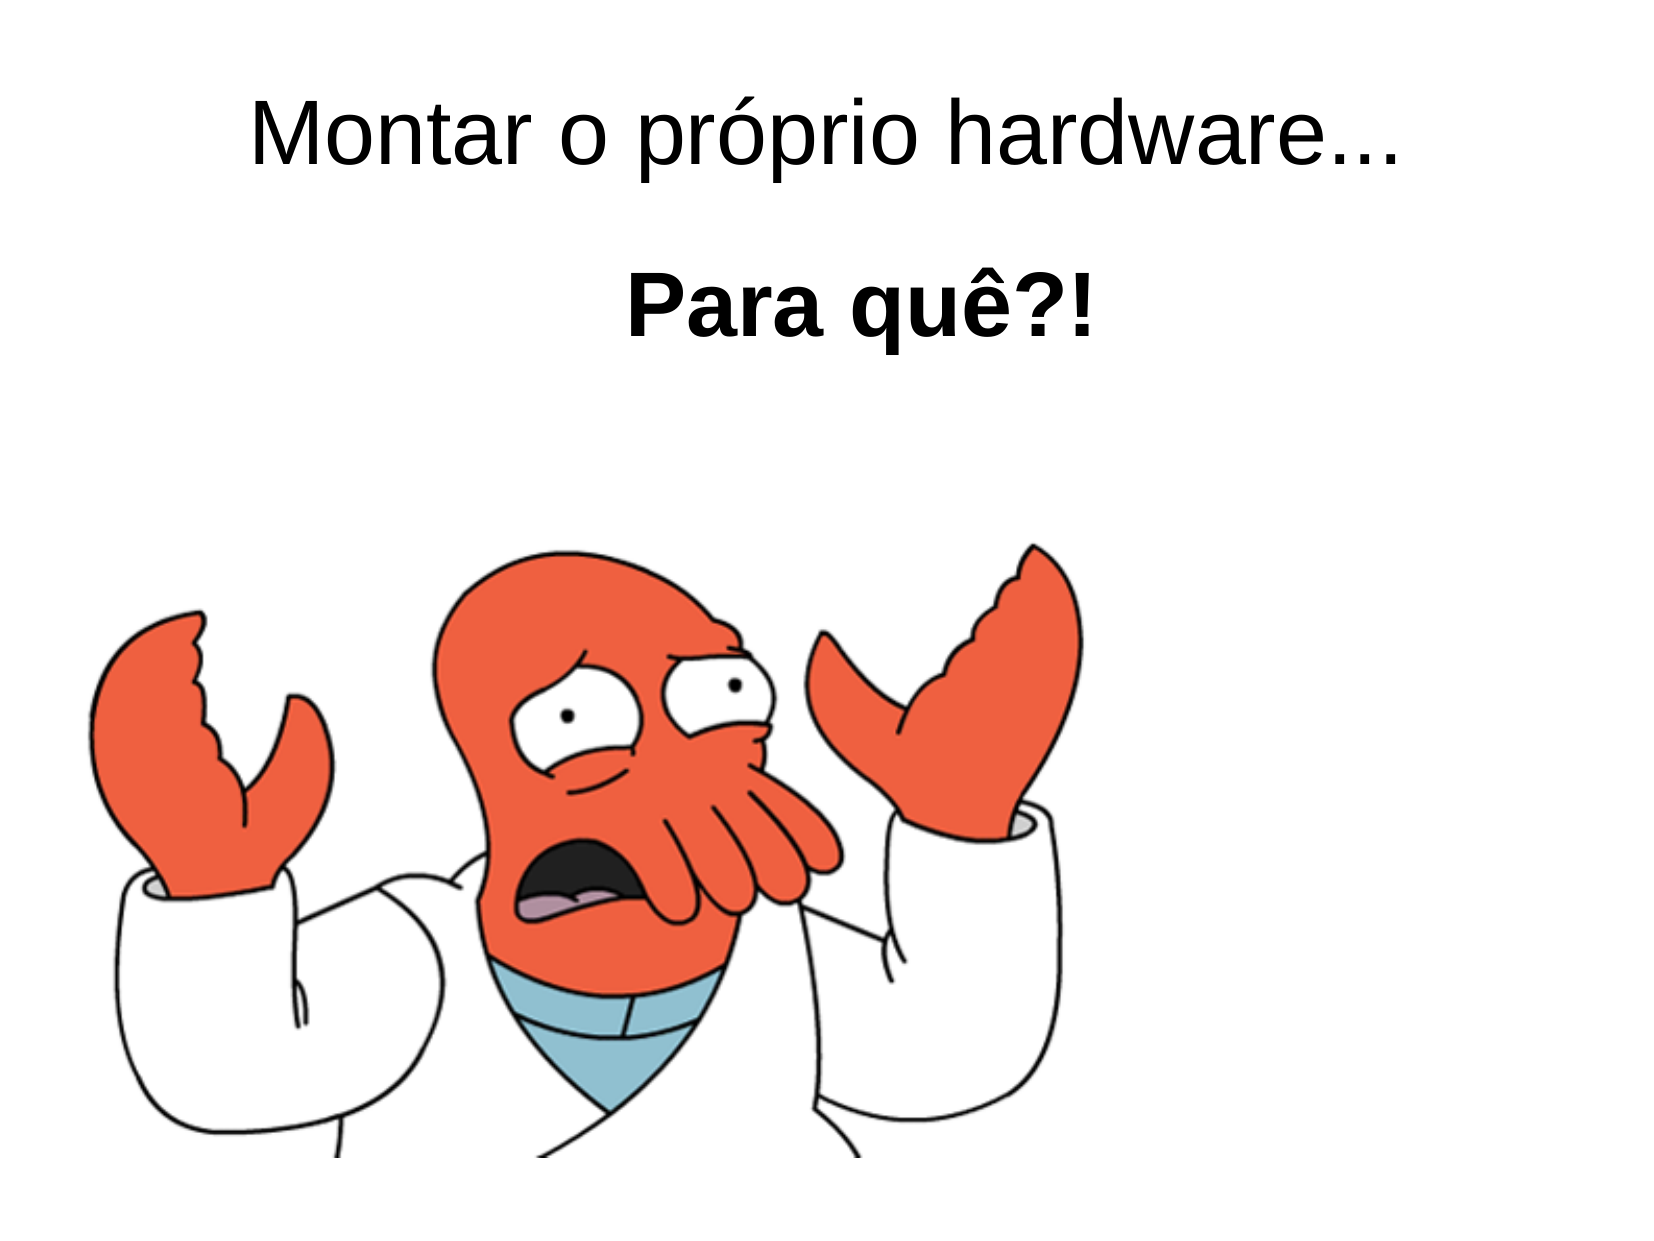

Montar o próprio hardware...
# Para quê?!